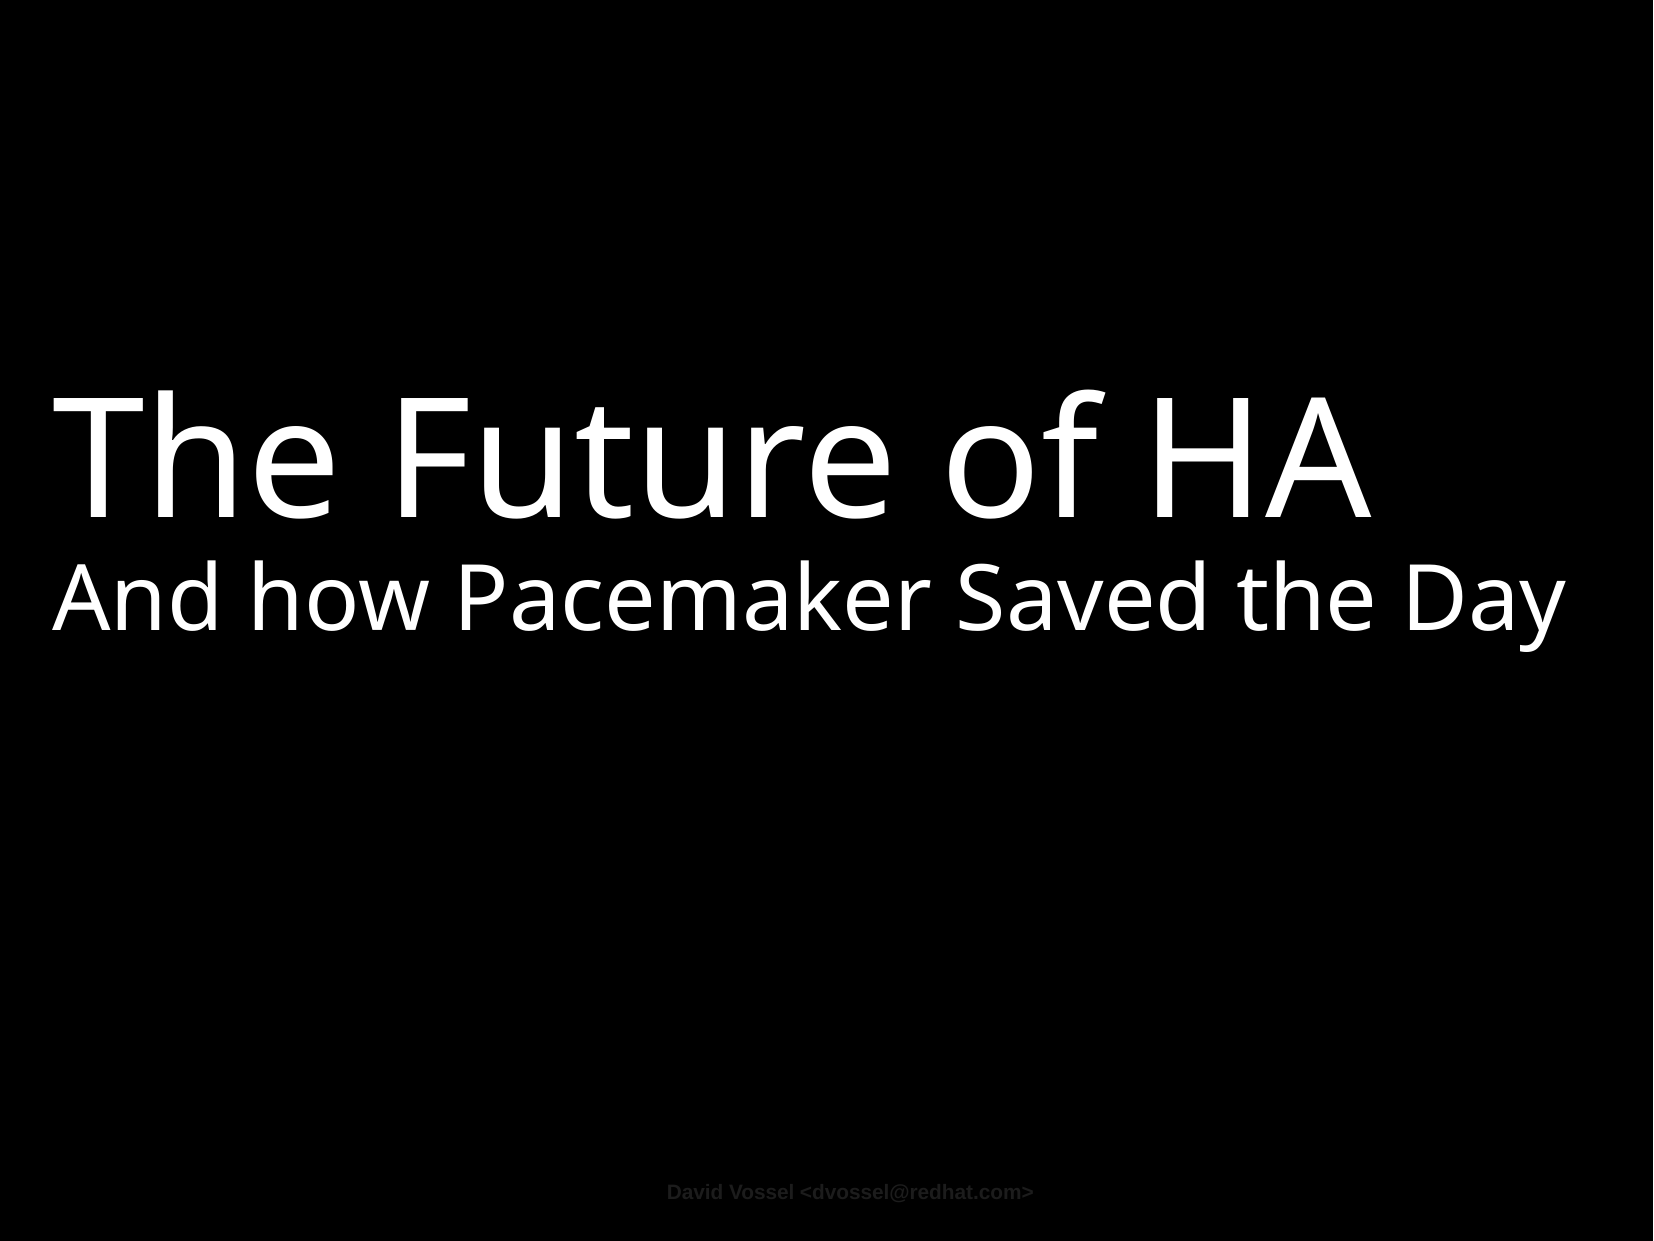

The Future of HA
And how Pacemaker Saved the Day